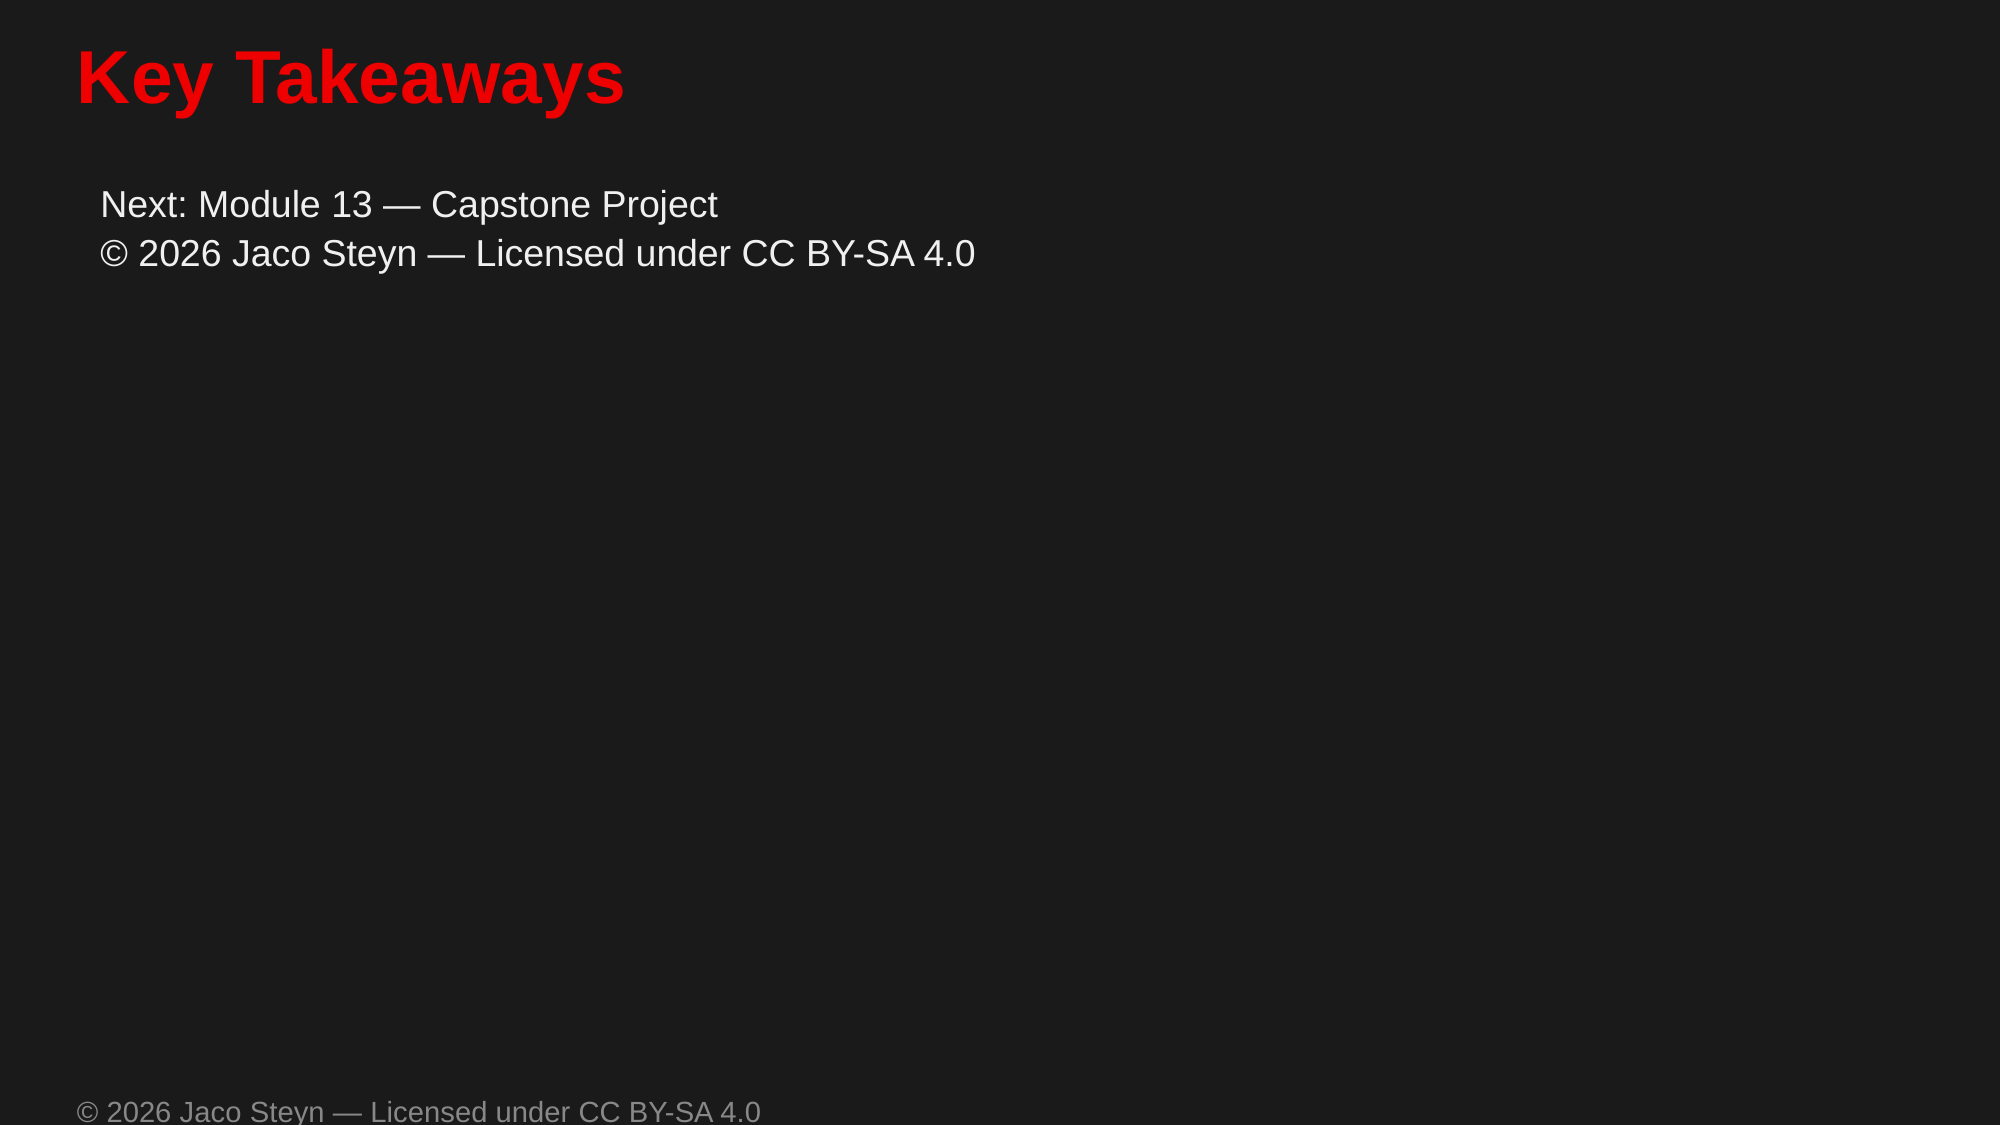

Key Takeaways
Next: Module 13 — Capstone Project
© 2026 Jaco Steyn — Licensed under CC BY-SA 4.0
© 2026 Jaco Steyn — Licensed under CC BY-SA 4.0